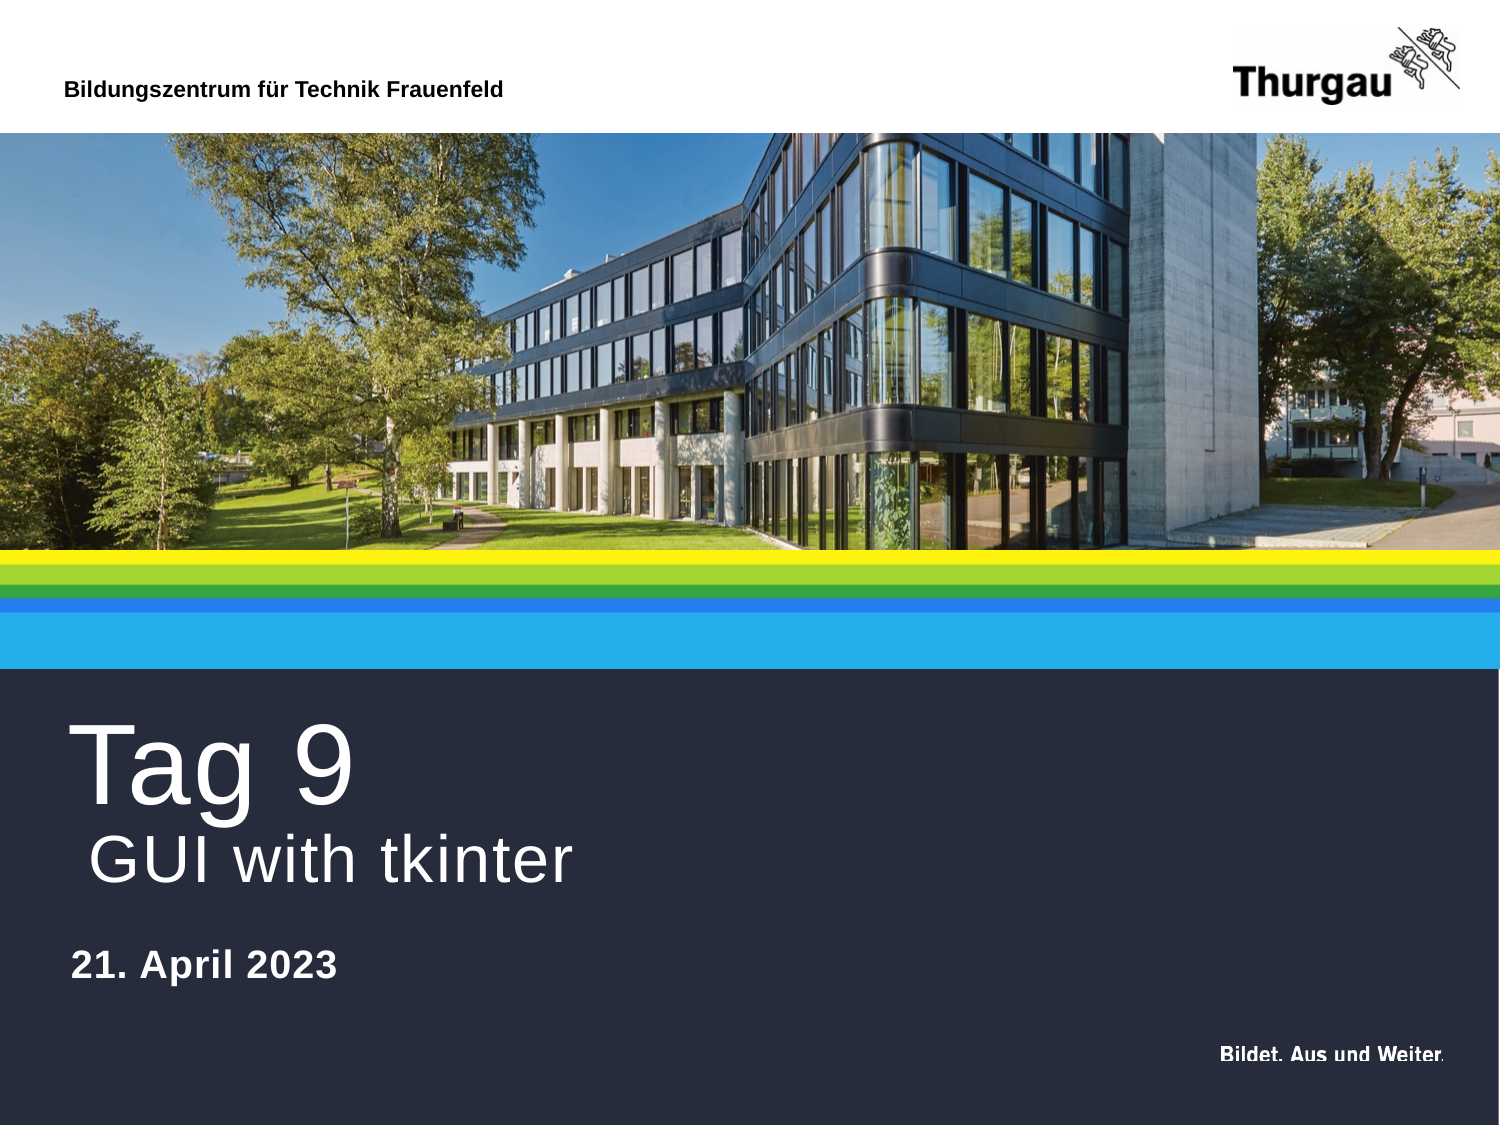

Bildungszentrum für Technik Frauenfeld
Tag 9
 GUI with tkinter
21. April 2023